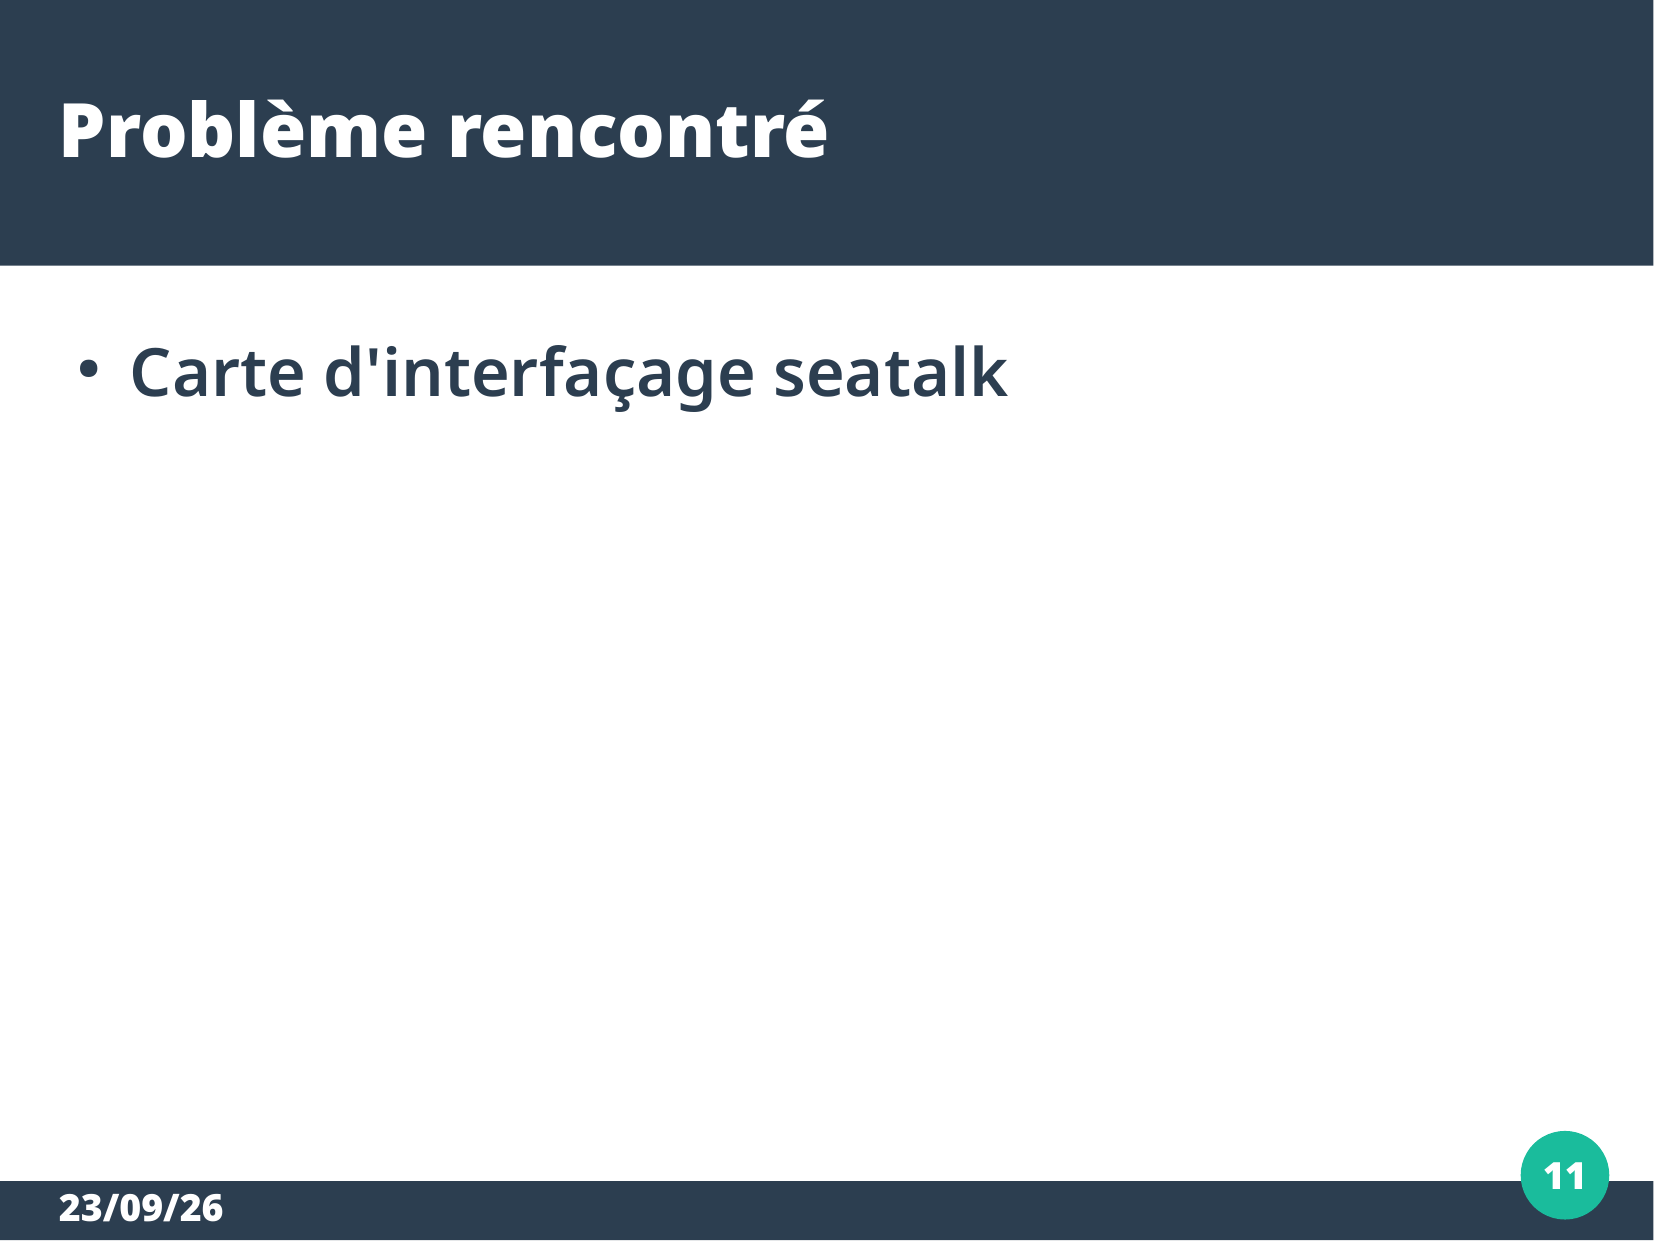

# Problème rencontré
Carte d'interfaçage seatalk
11